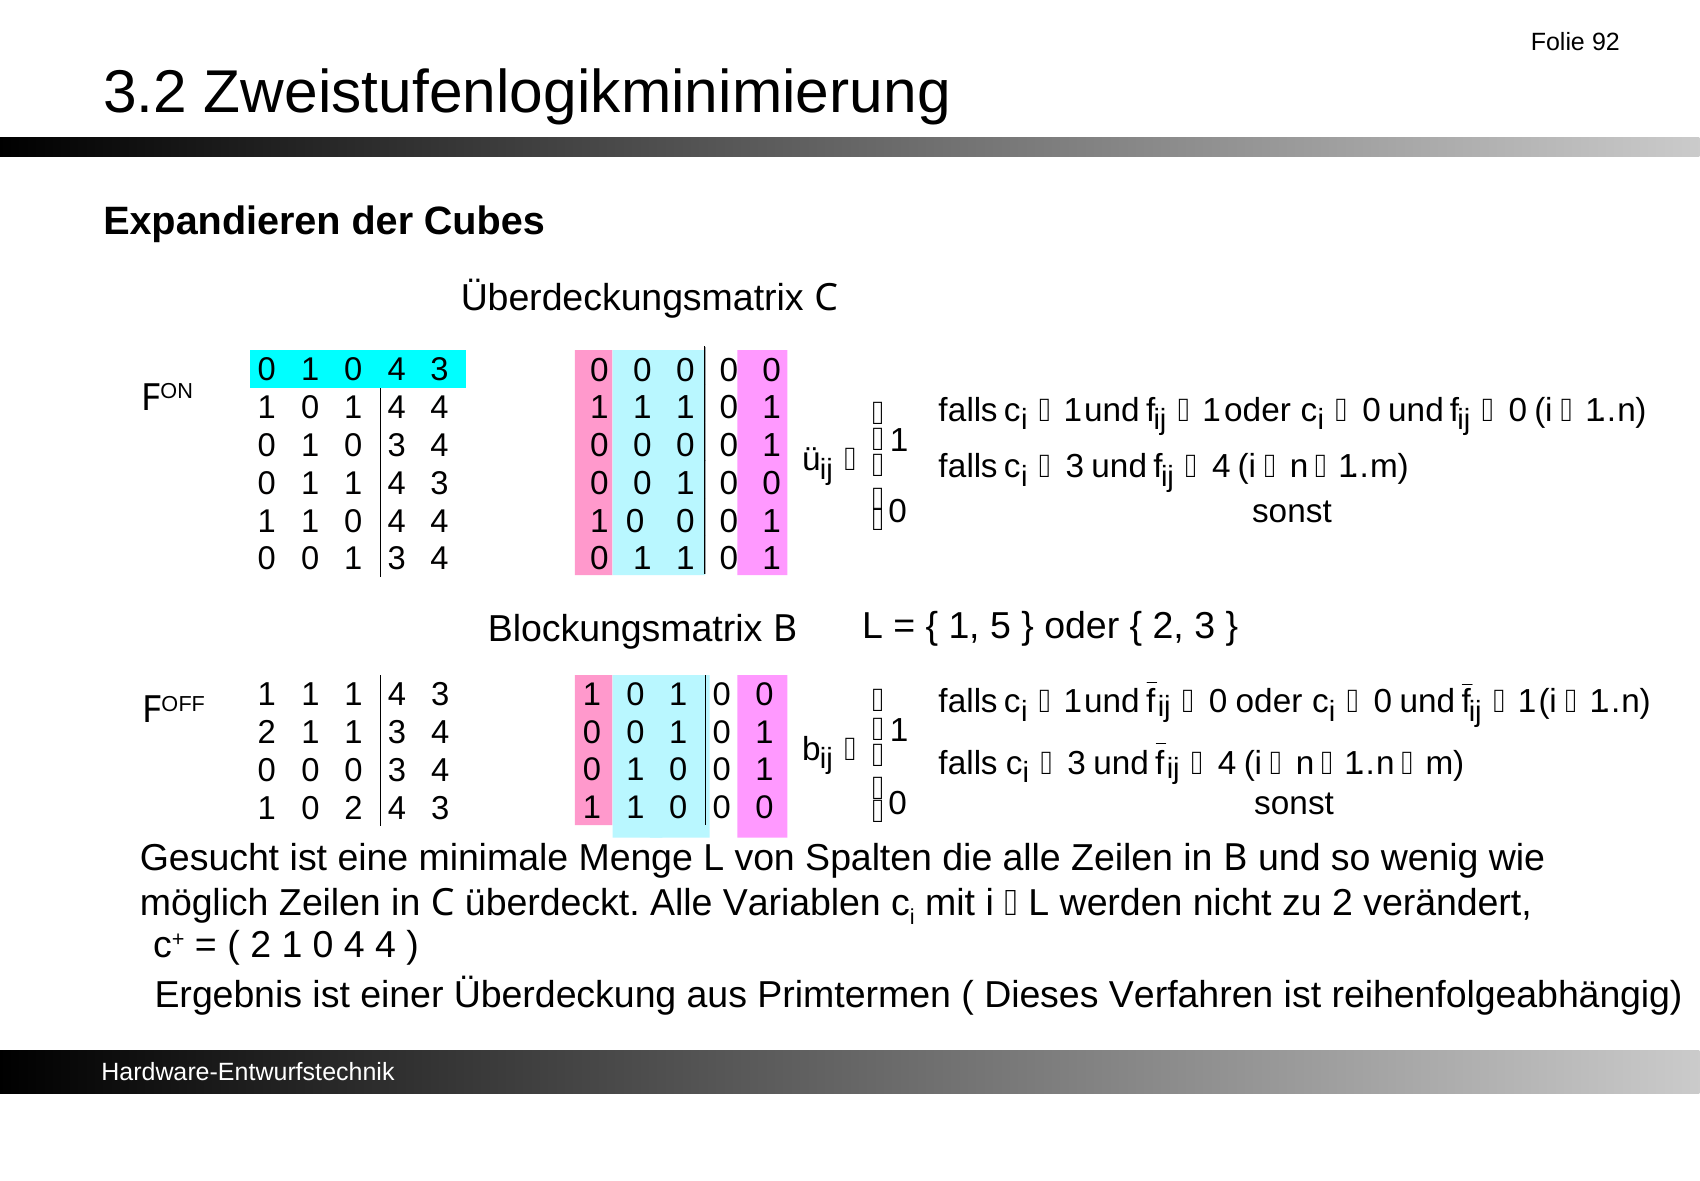

# 3.2 Zweistufenlogikminimierung
Expandieren der Cubes
Überdeckungsmatrix C
0
0
0
0
0
FON
1
1
1
0
1
0
0
0
0
1
0
0
1
0
0
1
0
0
0
1
0
1
1
0
1
L = { 1, 5 } oder { 2, 3 }
Blockungsmatrix B
FOFF
Gesucht ist eine minimale Menge L von Spalten die alle Zeilen in B und so wenig wie möglich Zeilen in C überdeckt. Alle Variablen ci mit i  L werden nicht zu 2 verändert,
c+ = ( 2 1 0 4 4 )
Ergebnis ist einer Überdeckung aus Primtermen ( Dieses Verfahren ist reihenfolgeabhängig)